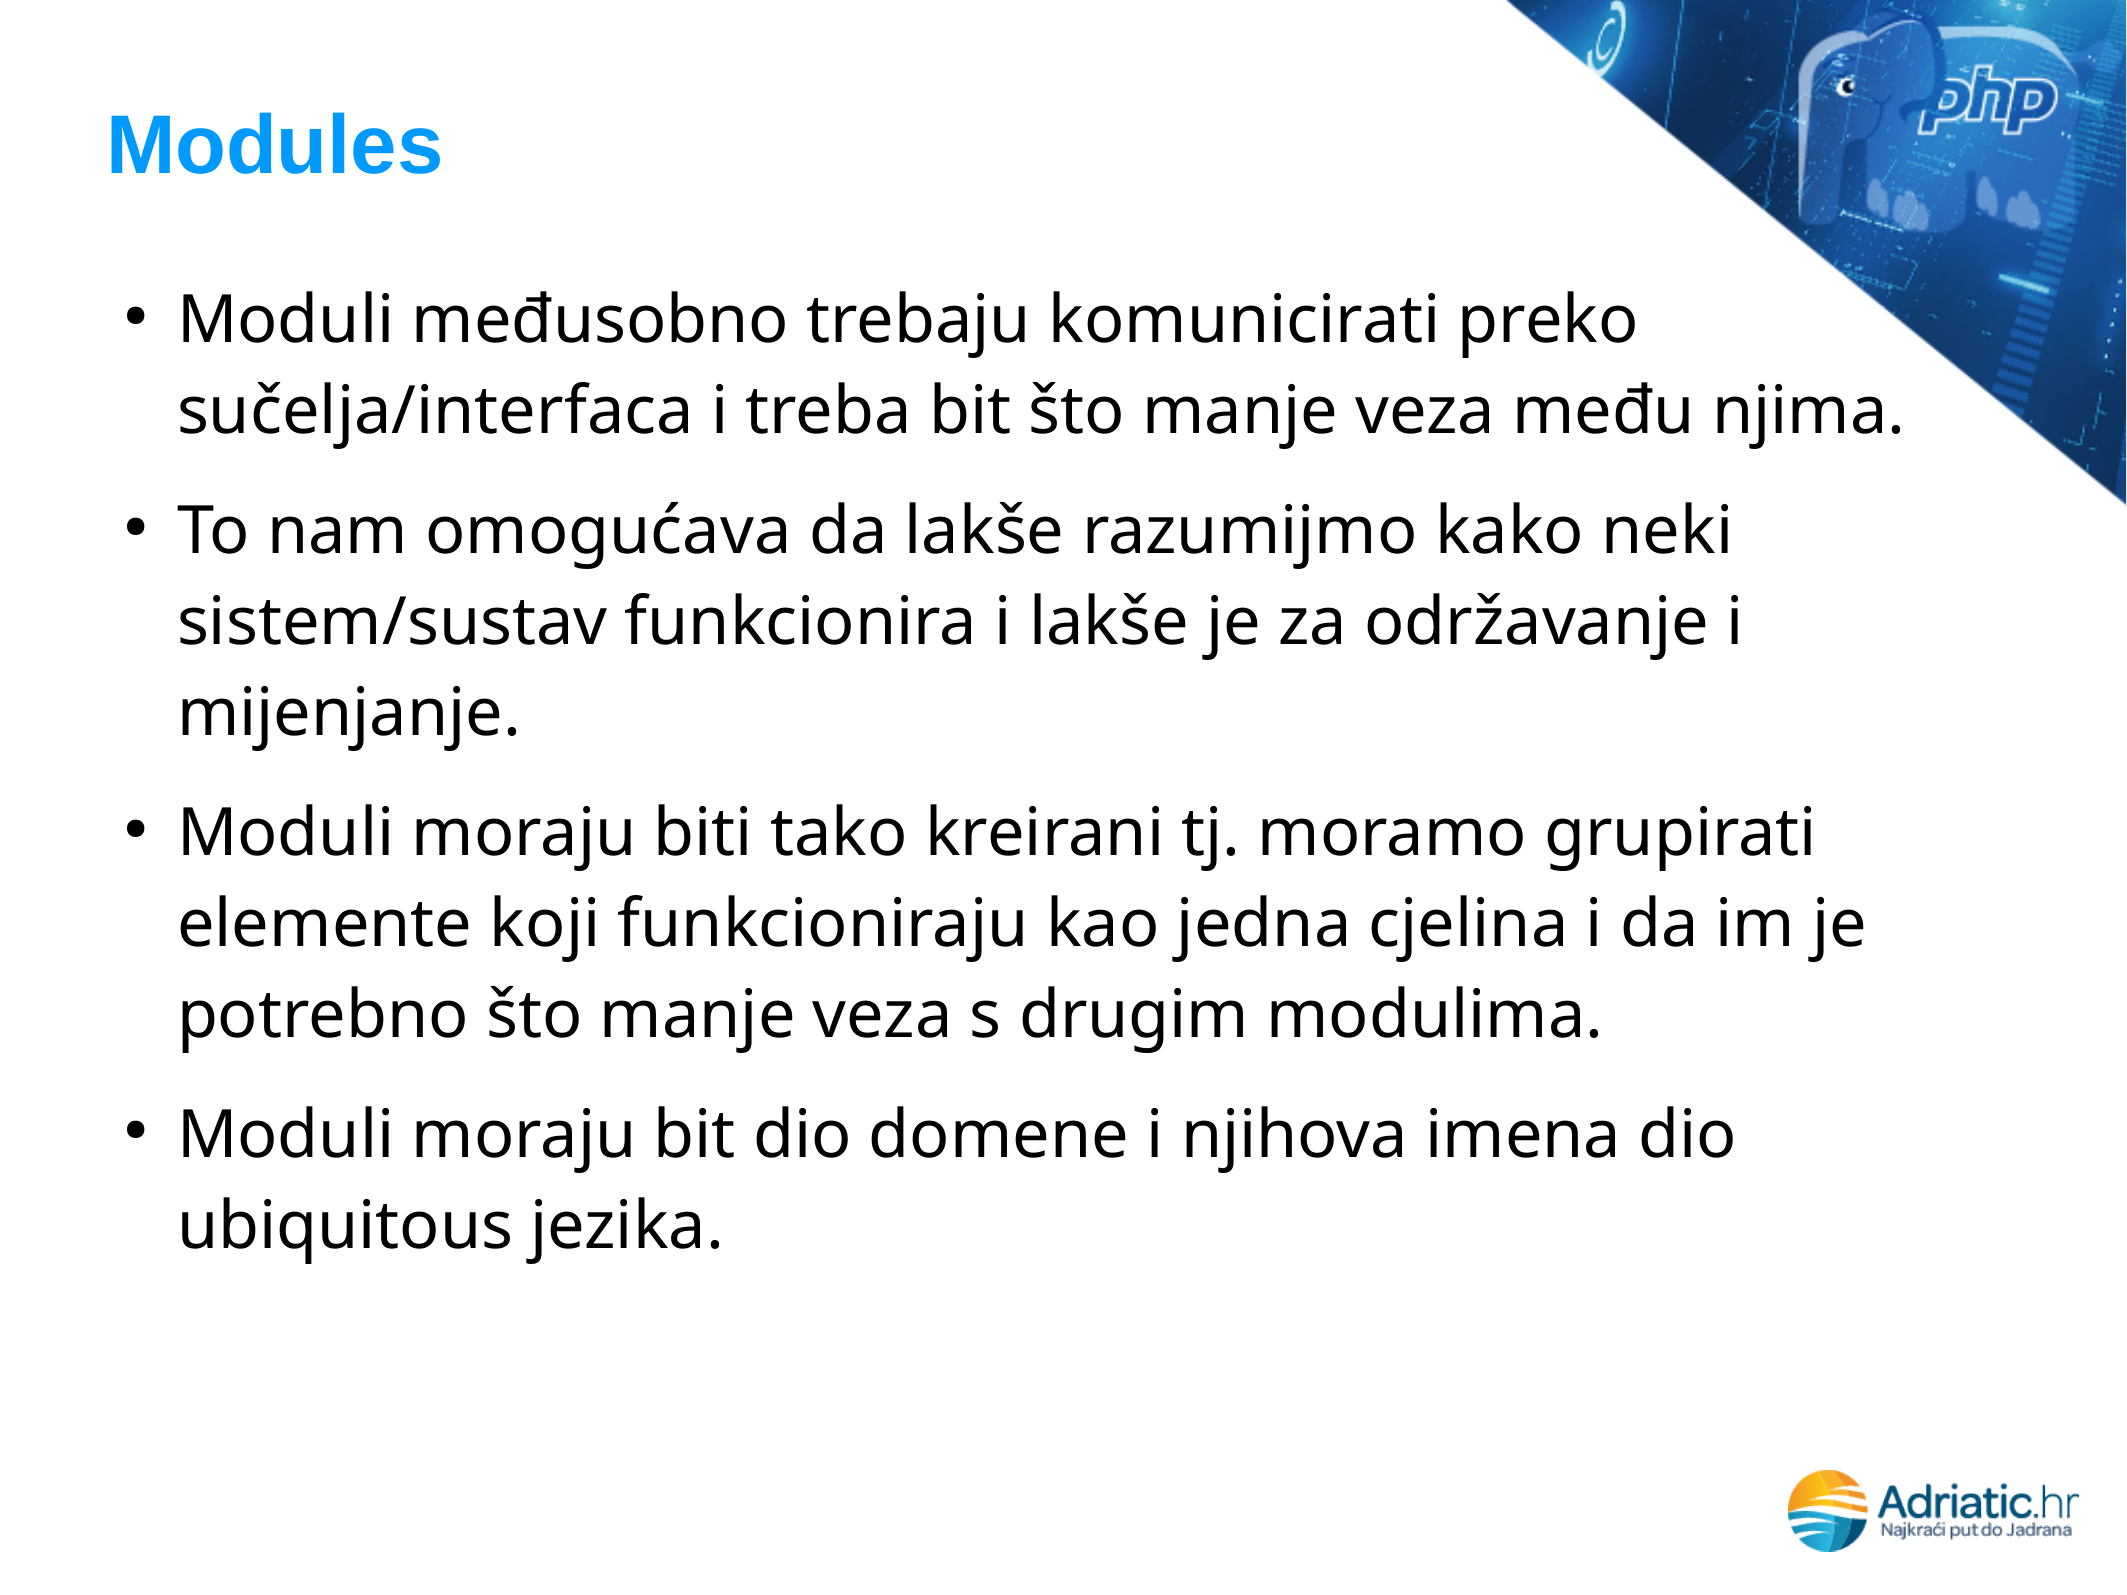

# Modules
Moduli međusobno trebaju komunicirati preko sučelja/interfaca i treba bit što manje veza među njima.
To nam omogućava da lakše razumijmo kako neki sistem/sustav funkcionira i lakše je za održavanje i mijenjanje.
Moduli moraju biti tako kreirani tj. moramo grupirati elemente koji funkcioniraju kao jedna cjelina i da im je potrebno što manje veza s drugim modulima.
Moduli moraju bit dio domene i njihova imena dio ubiquitous jezika.